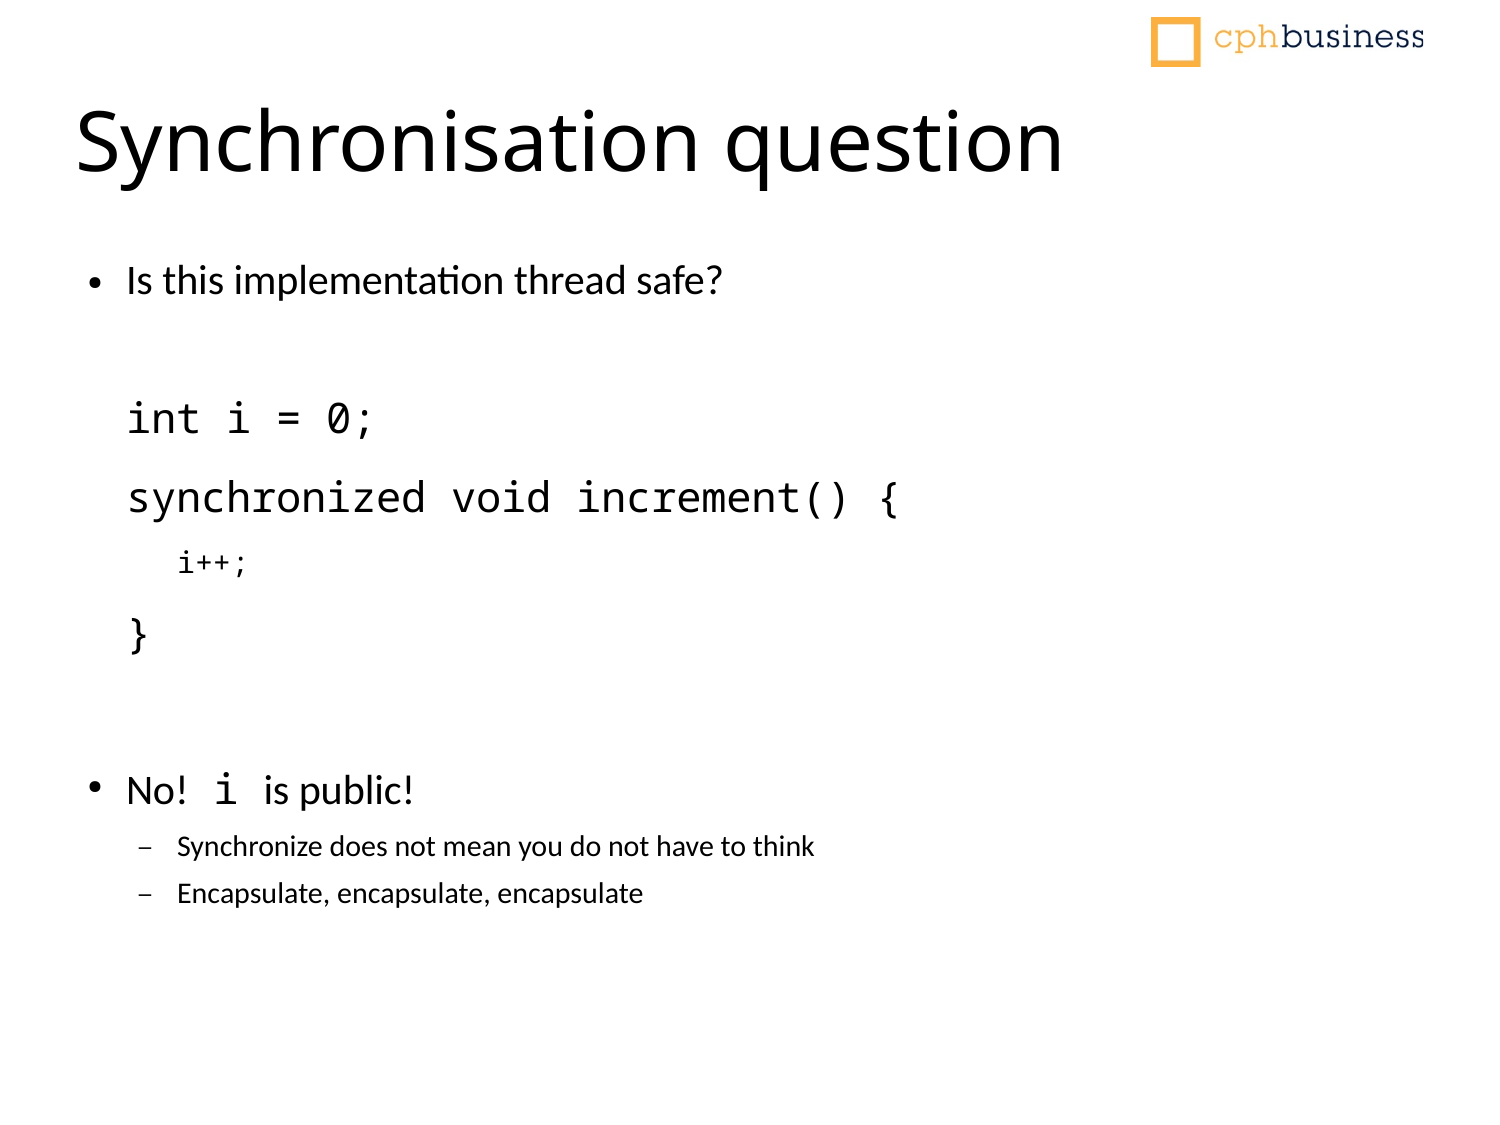

# Synchronisation question
Is this implementation thread safe?
int i = 0;
synchronized void increment() {
i++;
}
No! i is public!
Synchronize does not mean you do not have to think
Encapsulate, encapsulate, encapsulate